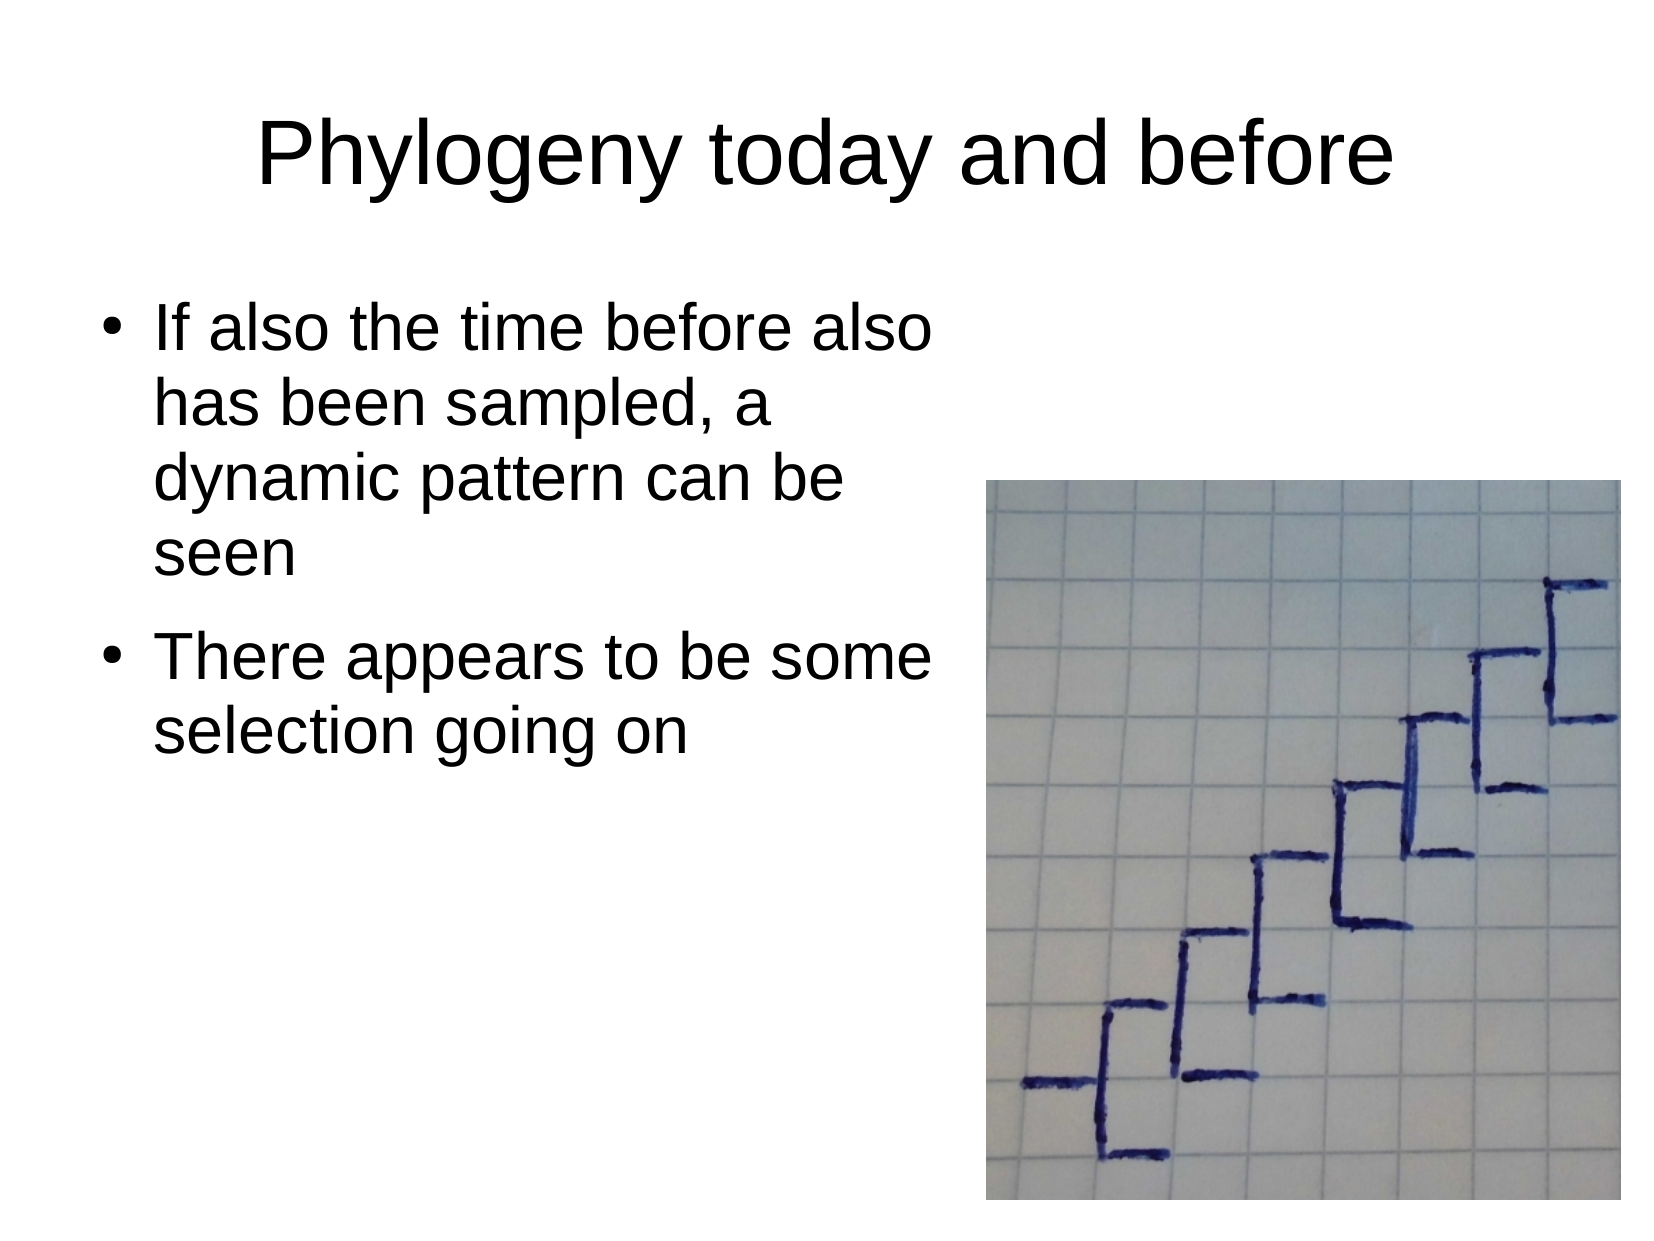

# Phylogeny today and before
If also the time before also has been sampled, a dynamic pattern can be seen
There appears to be some selection going on